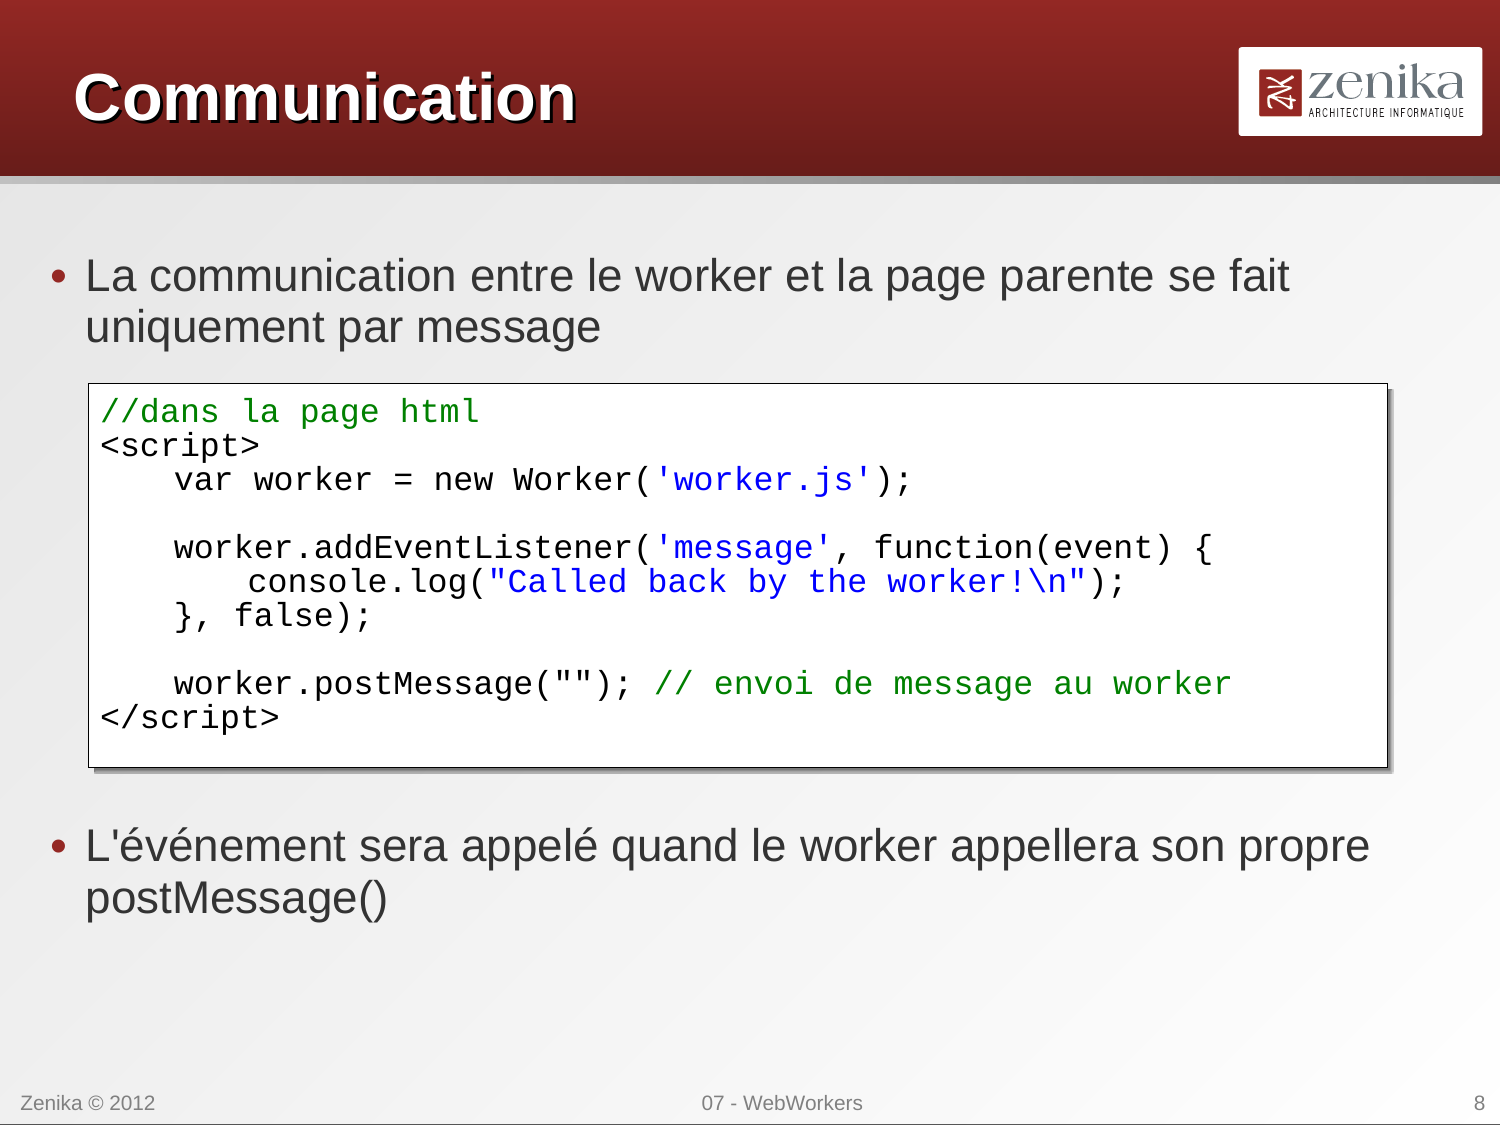

# Communication
La communication entre le worker et la page parente se fait uniquement par message
L'événement sera appelé quand le worker appellera son propre postMessage()
//dans la page html
<script>
	var worker = new Worker('worker.js');
	worker.addEventListener('message', function(event) {
		console.log("Called back by the worker!\n");
	}, false);
	worker.postMessage(""); // envoi de message au worker
</script>